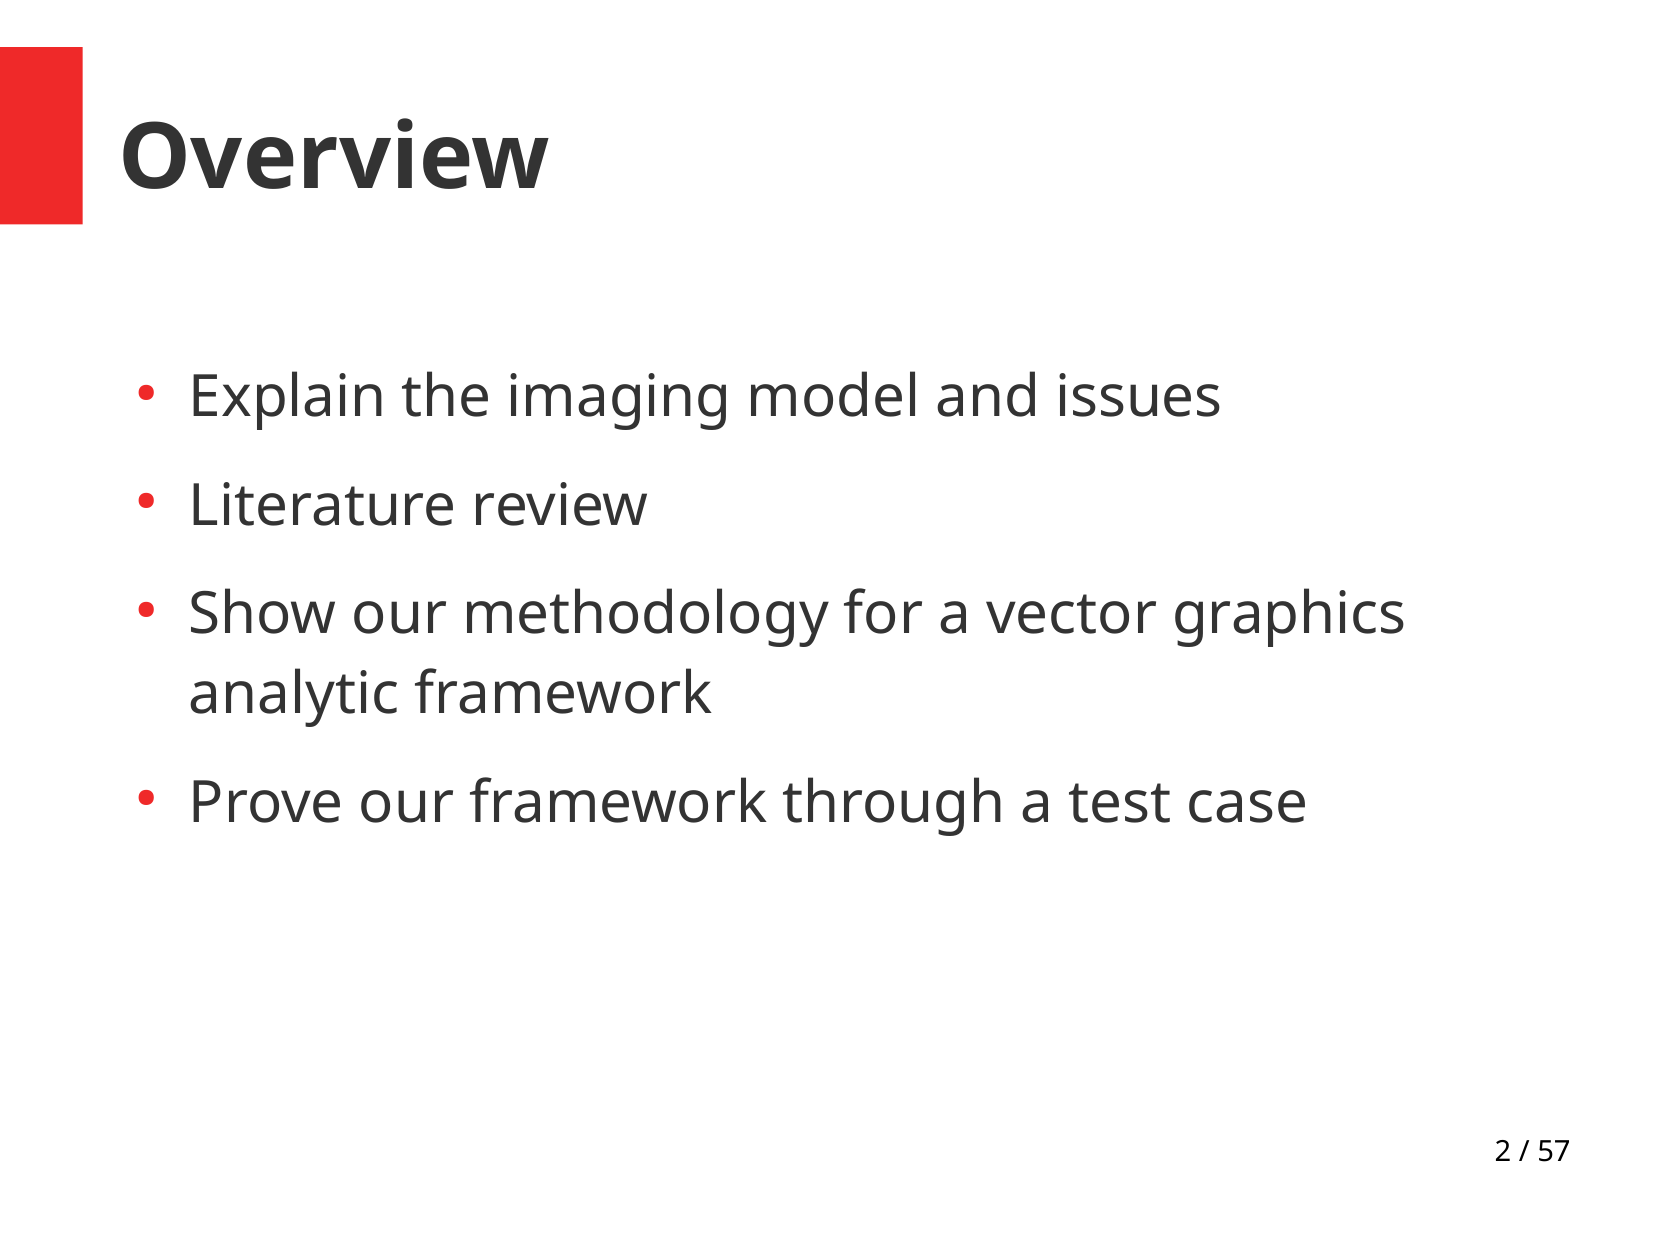

# Overview
Explain the imaging model and issues
Literature review
Show our methodology for a vector graphics analytic framework
Prove our framework through a test case
2